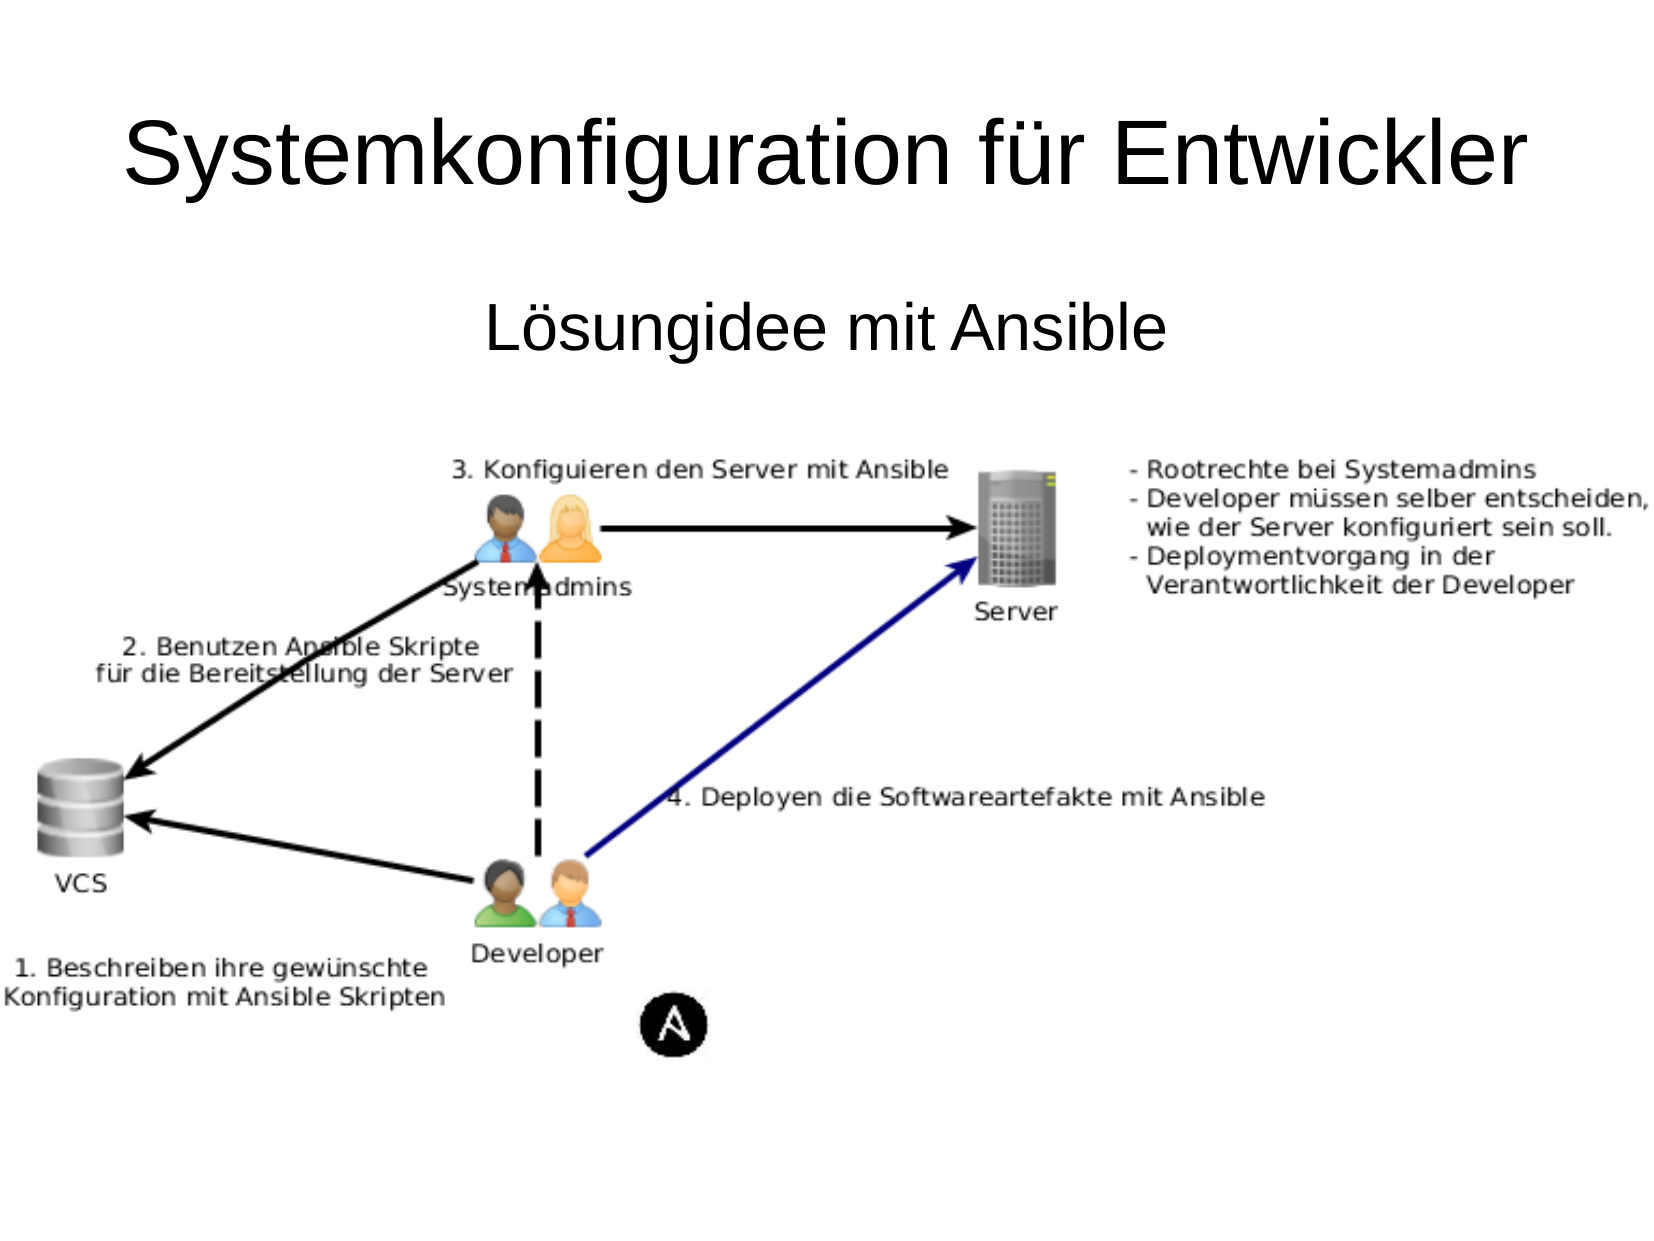

# Systemkonfiguration für Entwickler
Lösungidee mit Ansible